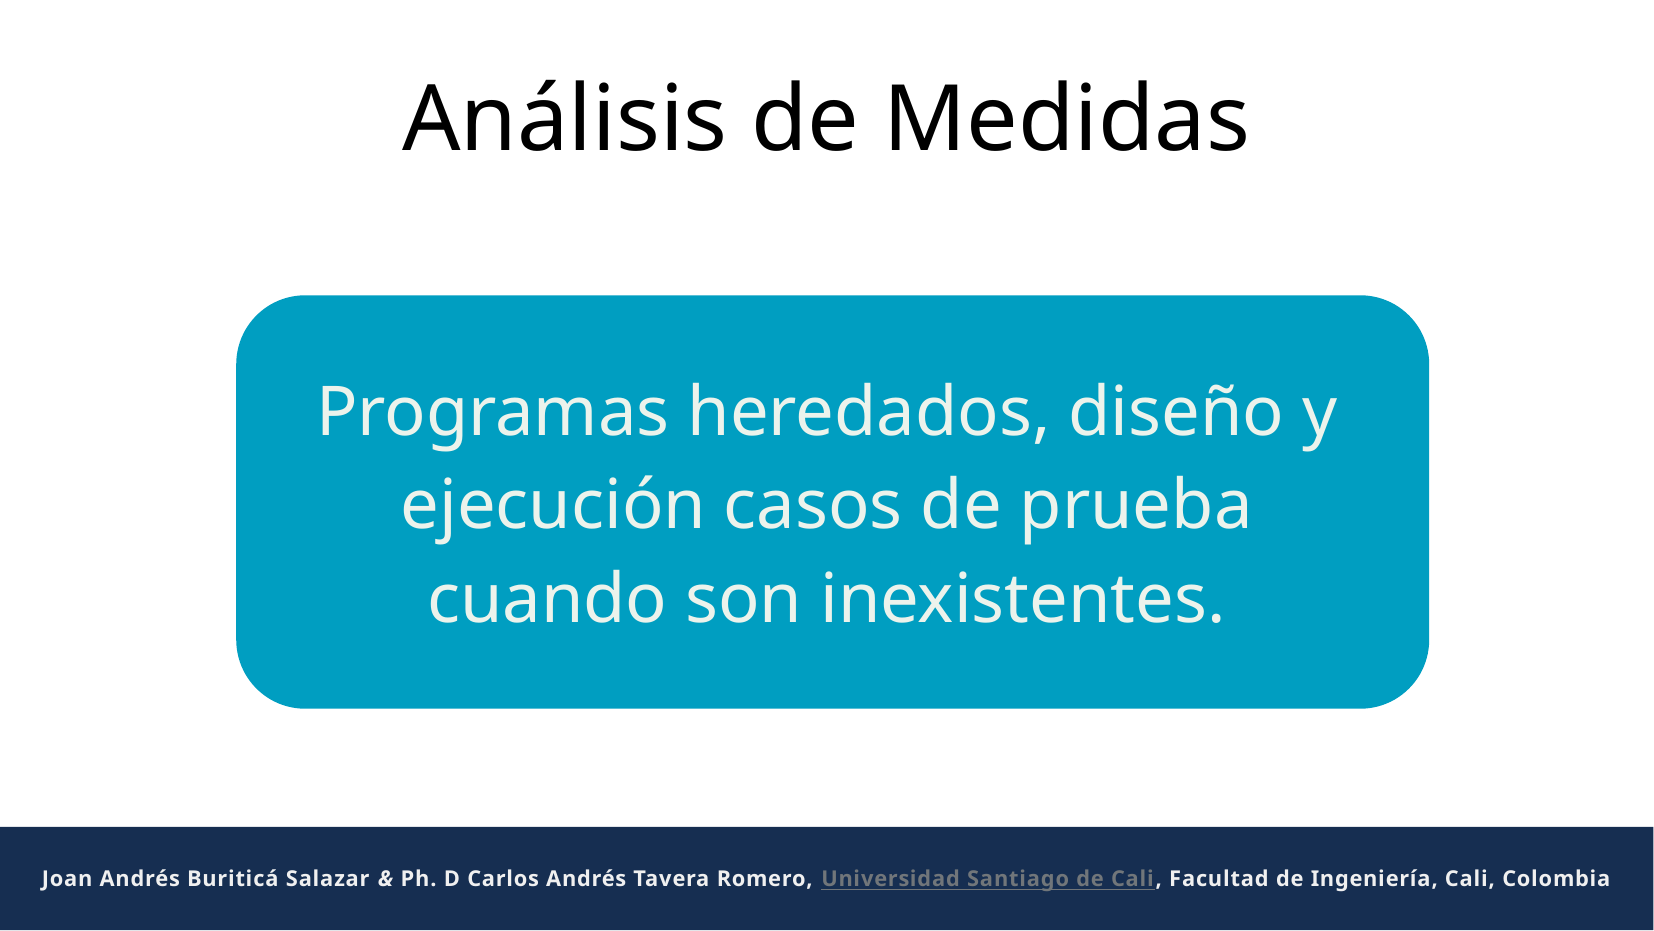

# Análisis de Medidas
Programas heredados, diseño y ejecución casos de prueba cuando son inexistentes.